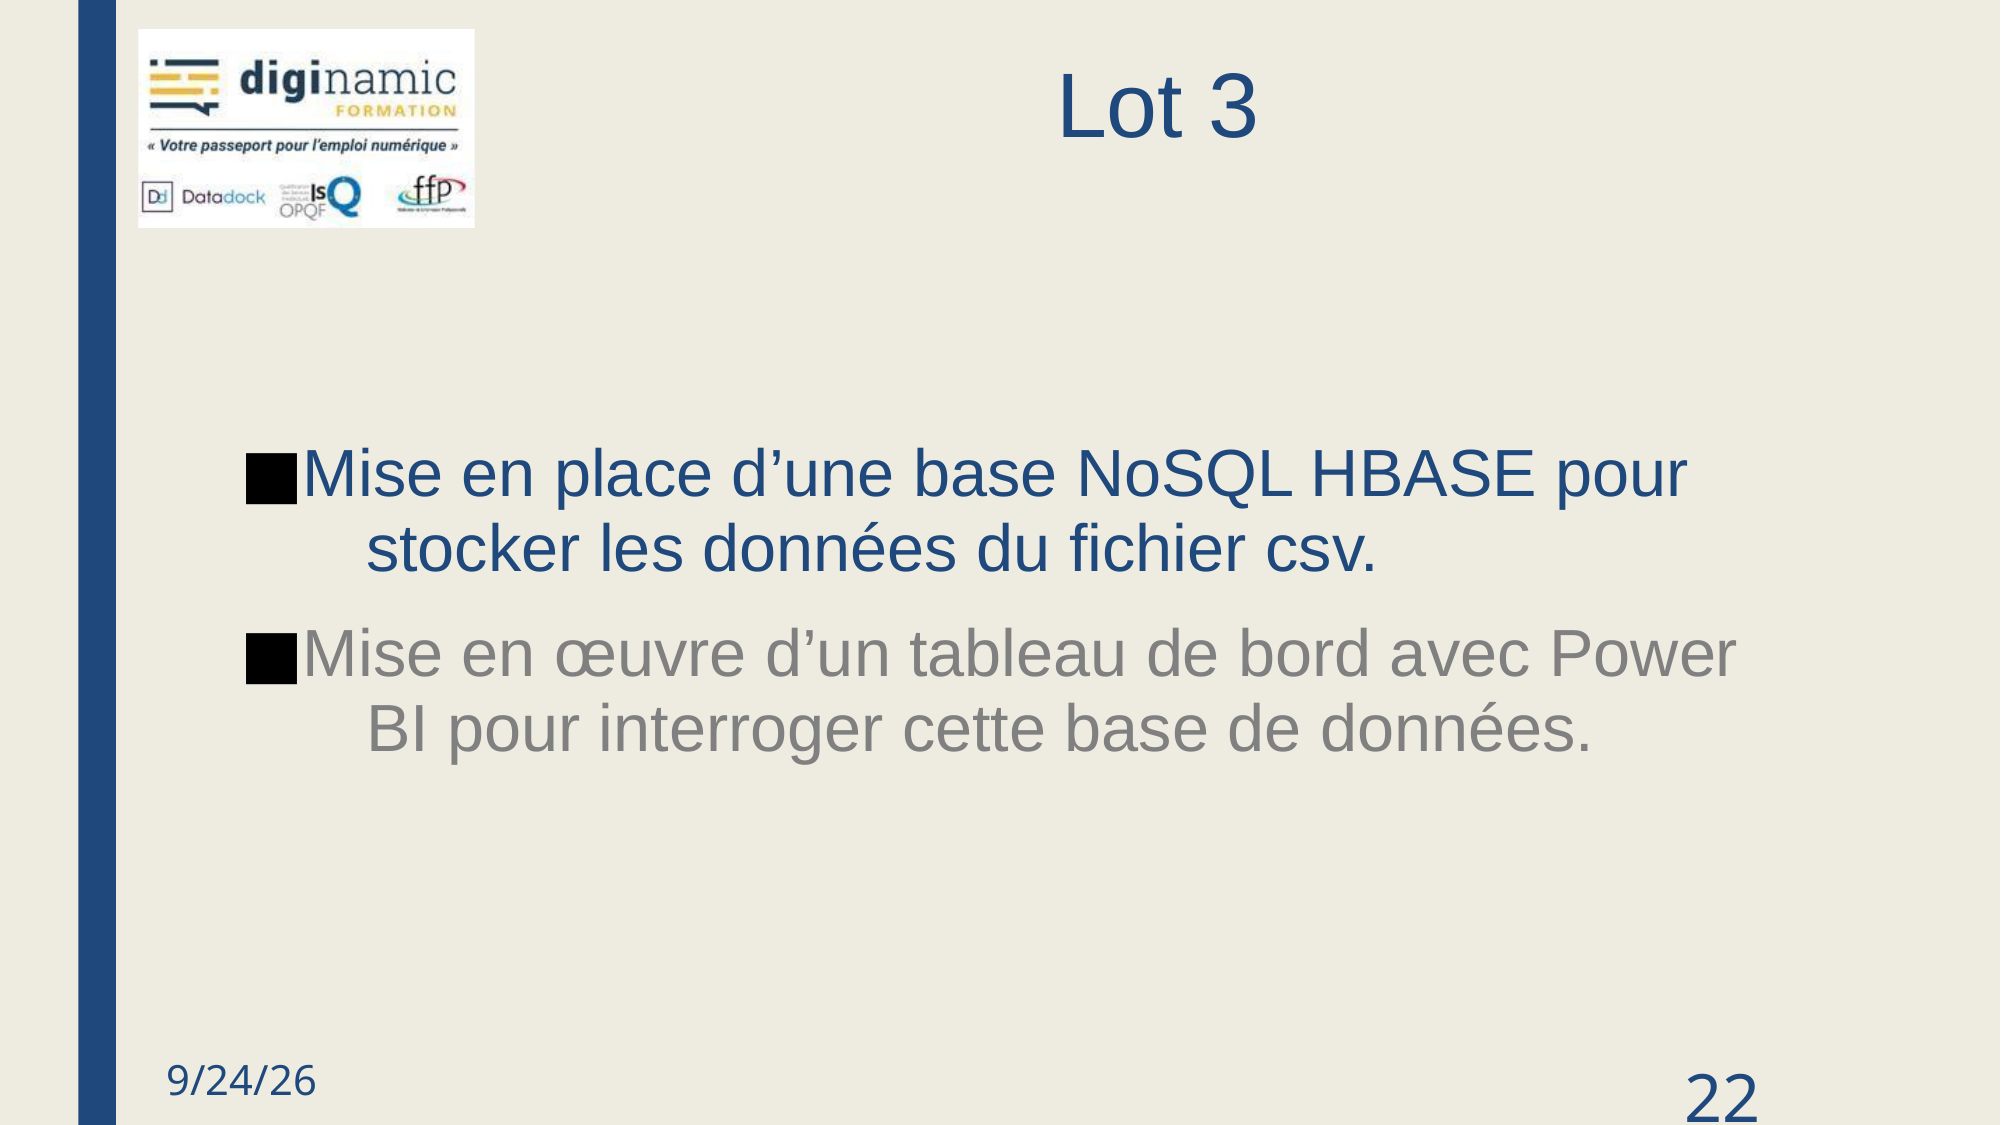

# Lot 3
Mise en place d’une base NoSQL HBASE pour stocker les données du fichier csv.
Mise en œuvre d’un tableau de bord avec Power BI pour interroger cette base de données.
22